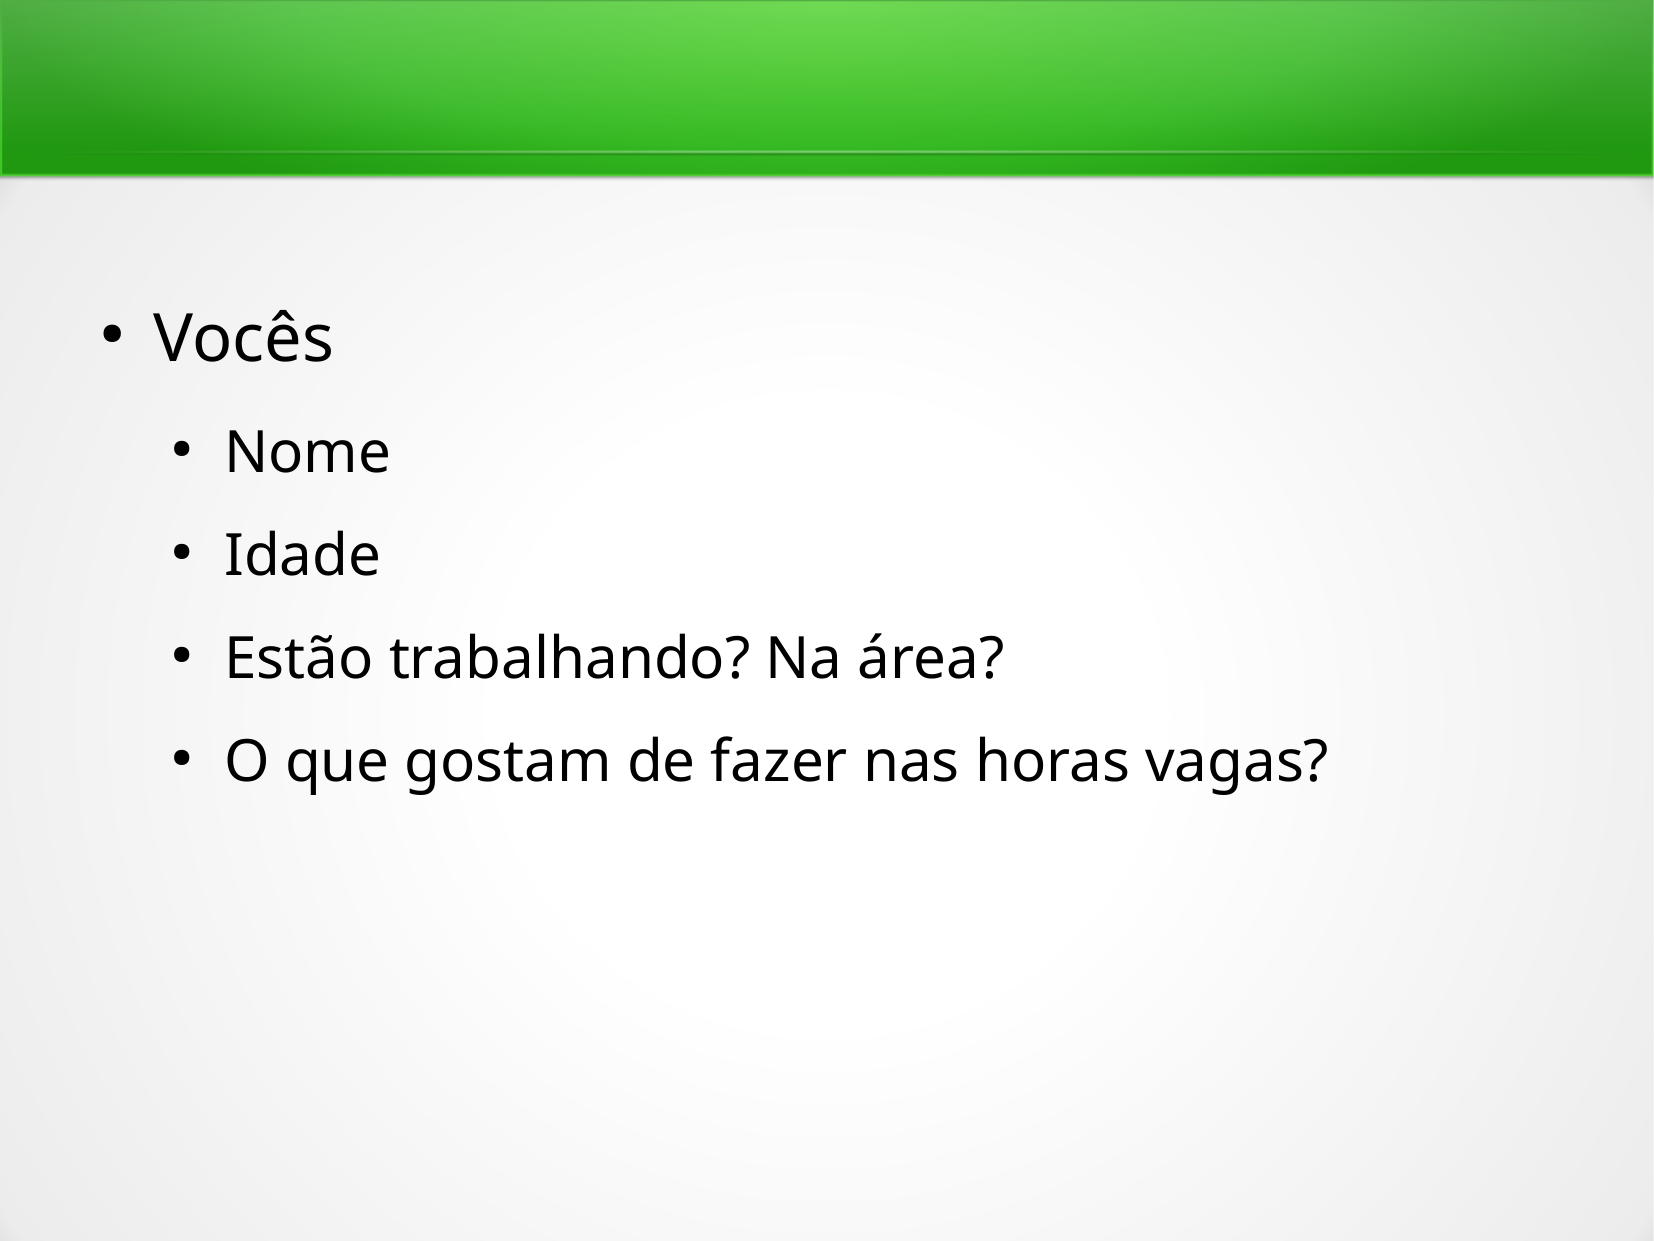

#
Vocês
Nome
Idade
Estão trabalhando? Na área?
O que gostam de fazer nas horas vagas?